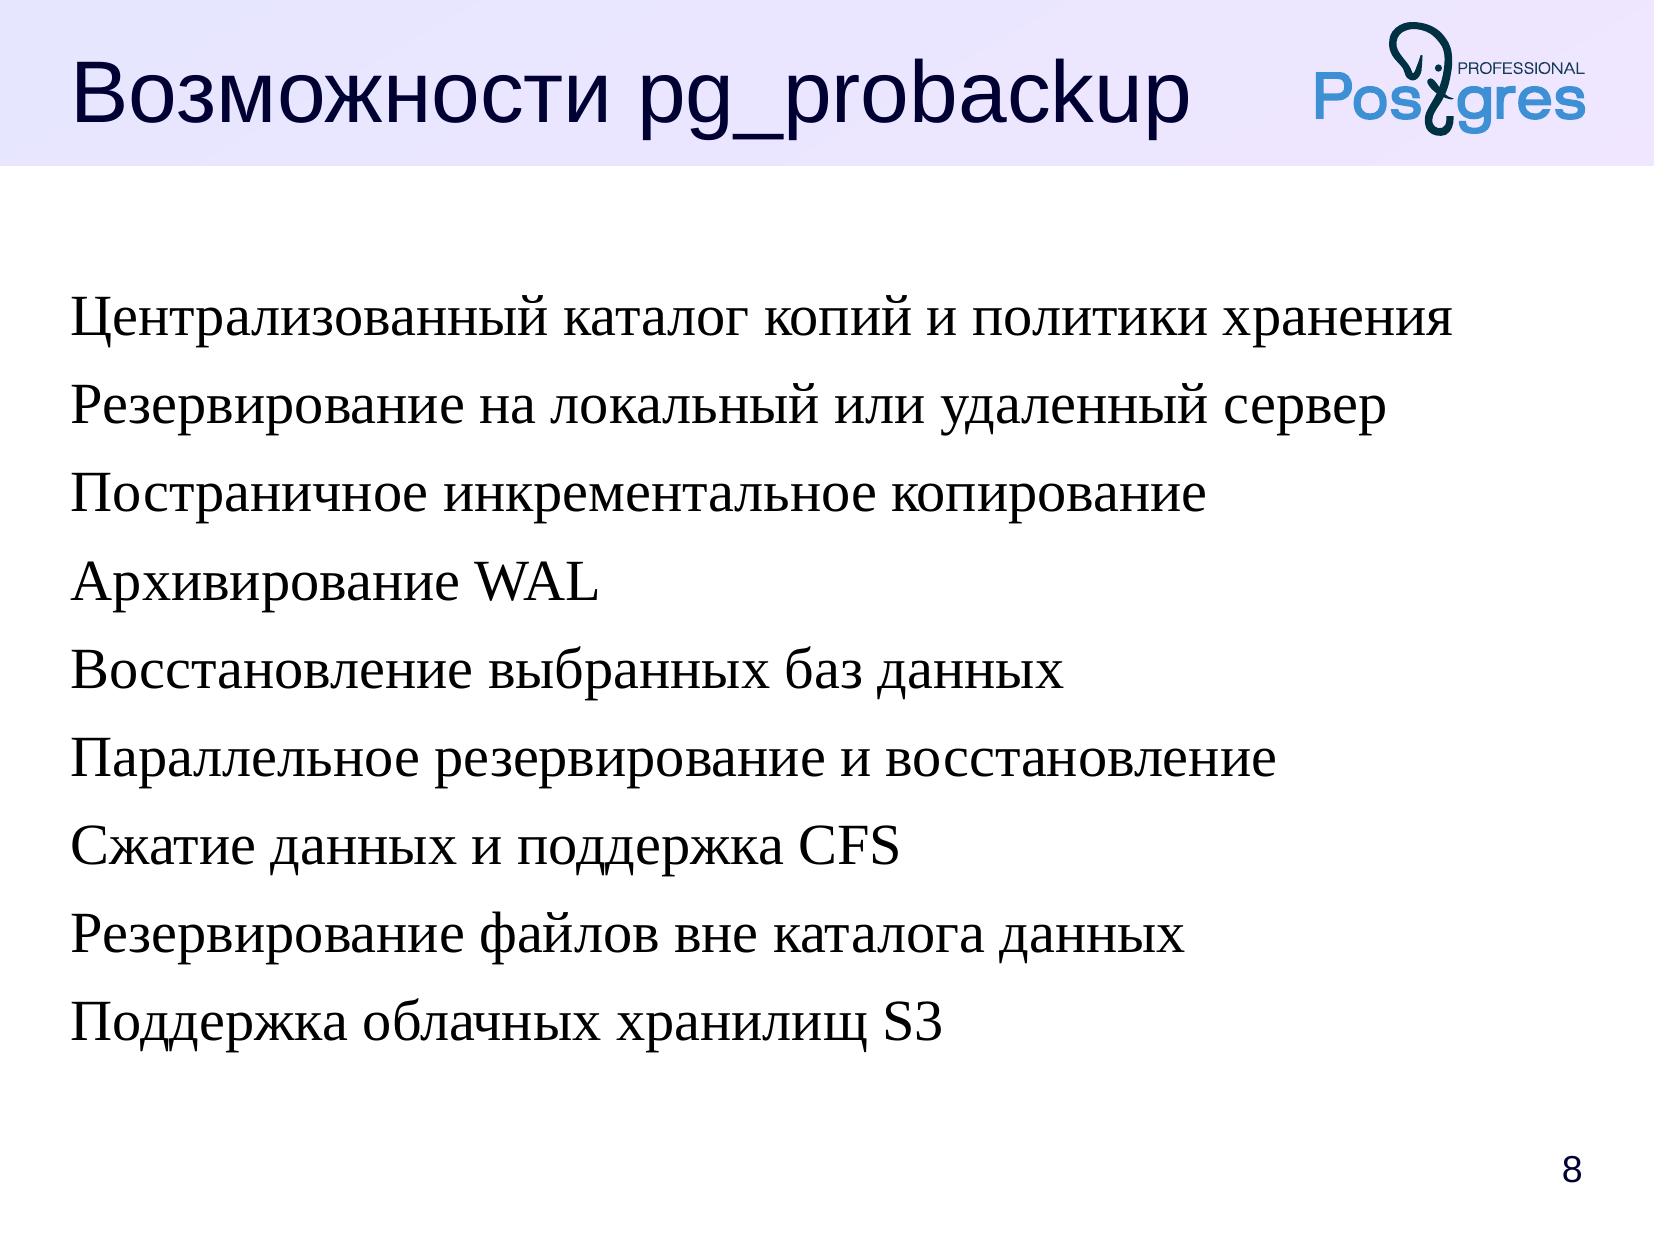

# Возможности pg_probackup
Централизованный каталог копий и политики хранения
Резервирование на локальный или удаленный сервер
Постраничное инкрементальное копирование
Архивирование WAL
Восстановление выбранных баз данных
Параллельное резервирование и восстановление
Сжатие данных и поддержка CFS
Резервирование файлов вне каталога данных
Поддержка облачных хранилищ S3